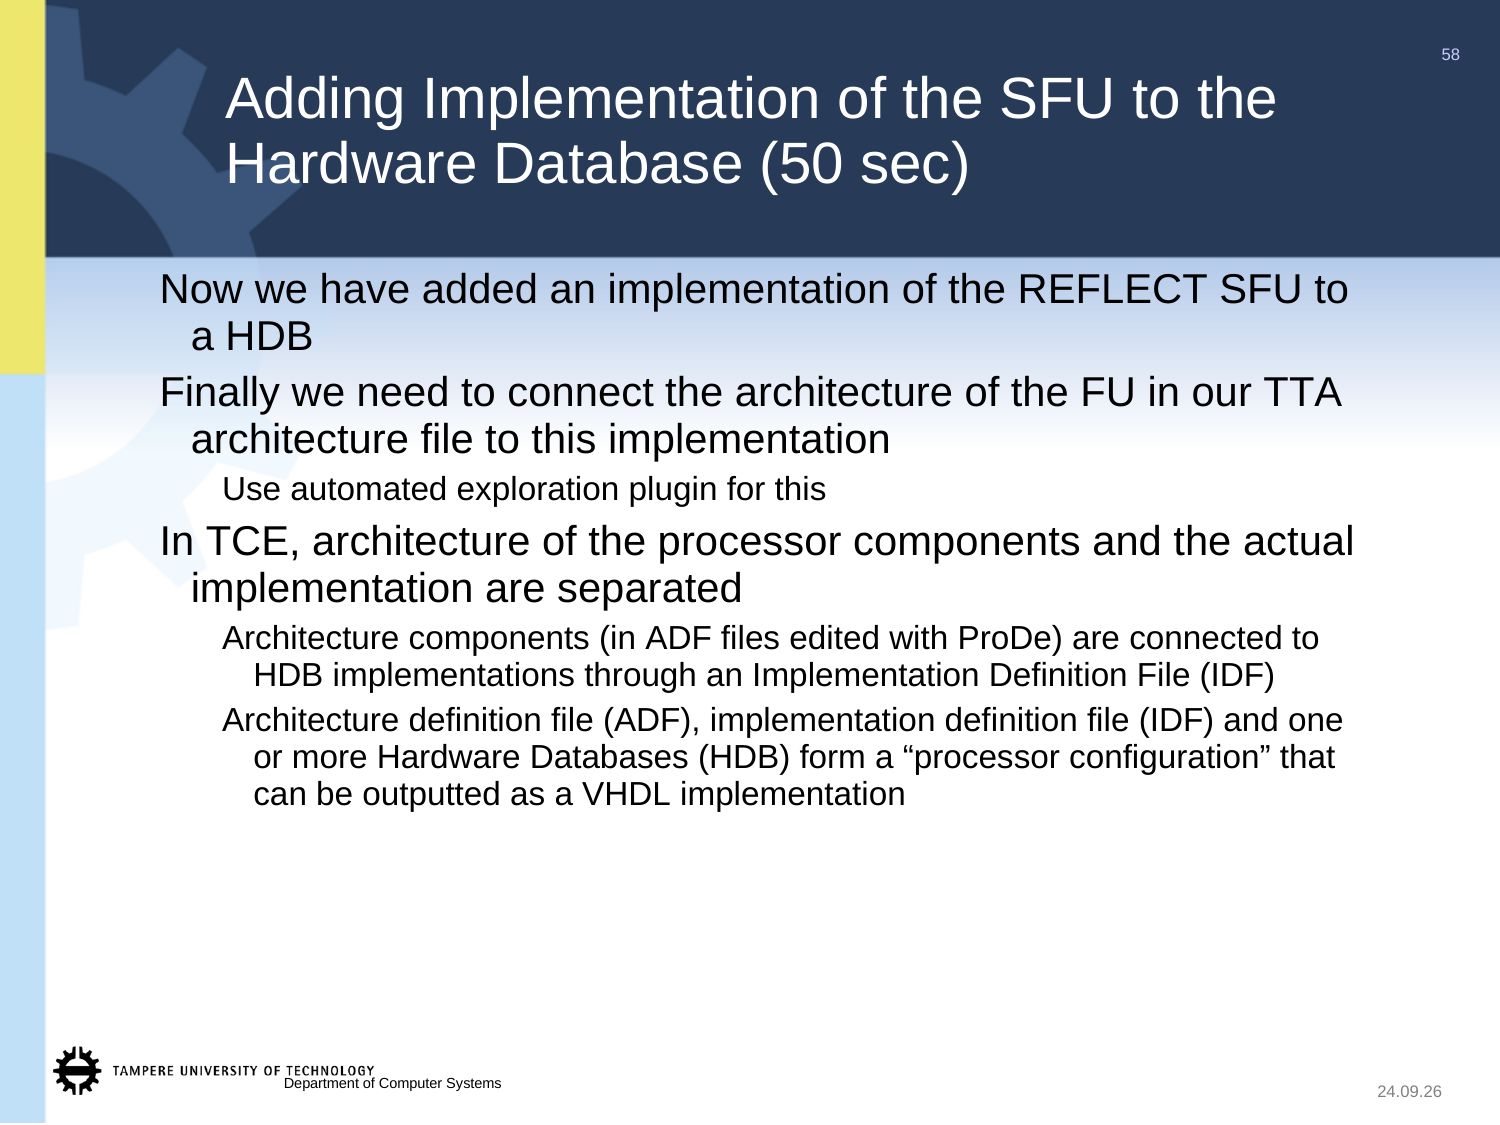

# Adding Implementation of the SFU to the Hardware Database (50 sec)
58
Now we have added an implementation of the REFLECT SFU to a HDB
Finally we need to connect the architecture of the FU in our TTA architecture file to this implementation
Use automated exploration plugin for this
In TCE, architecture of the processor components and the actual implementation are separated
Architecture components (in ADF files edited with ProDe) are connected to HDB implementations through an Implementation Definition File (IDF)
Architecture definition file (ADF), implementation definition file (IDF) and one or more Hardware Databases (HDB) form a “processor configuration” that can be outputted as a VHDL implementation